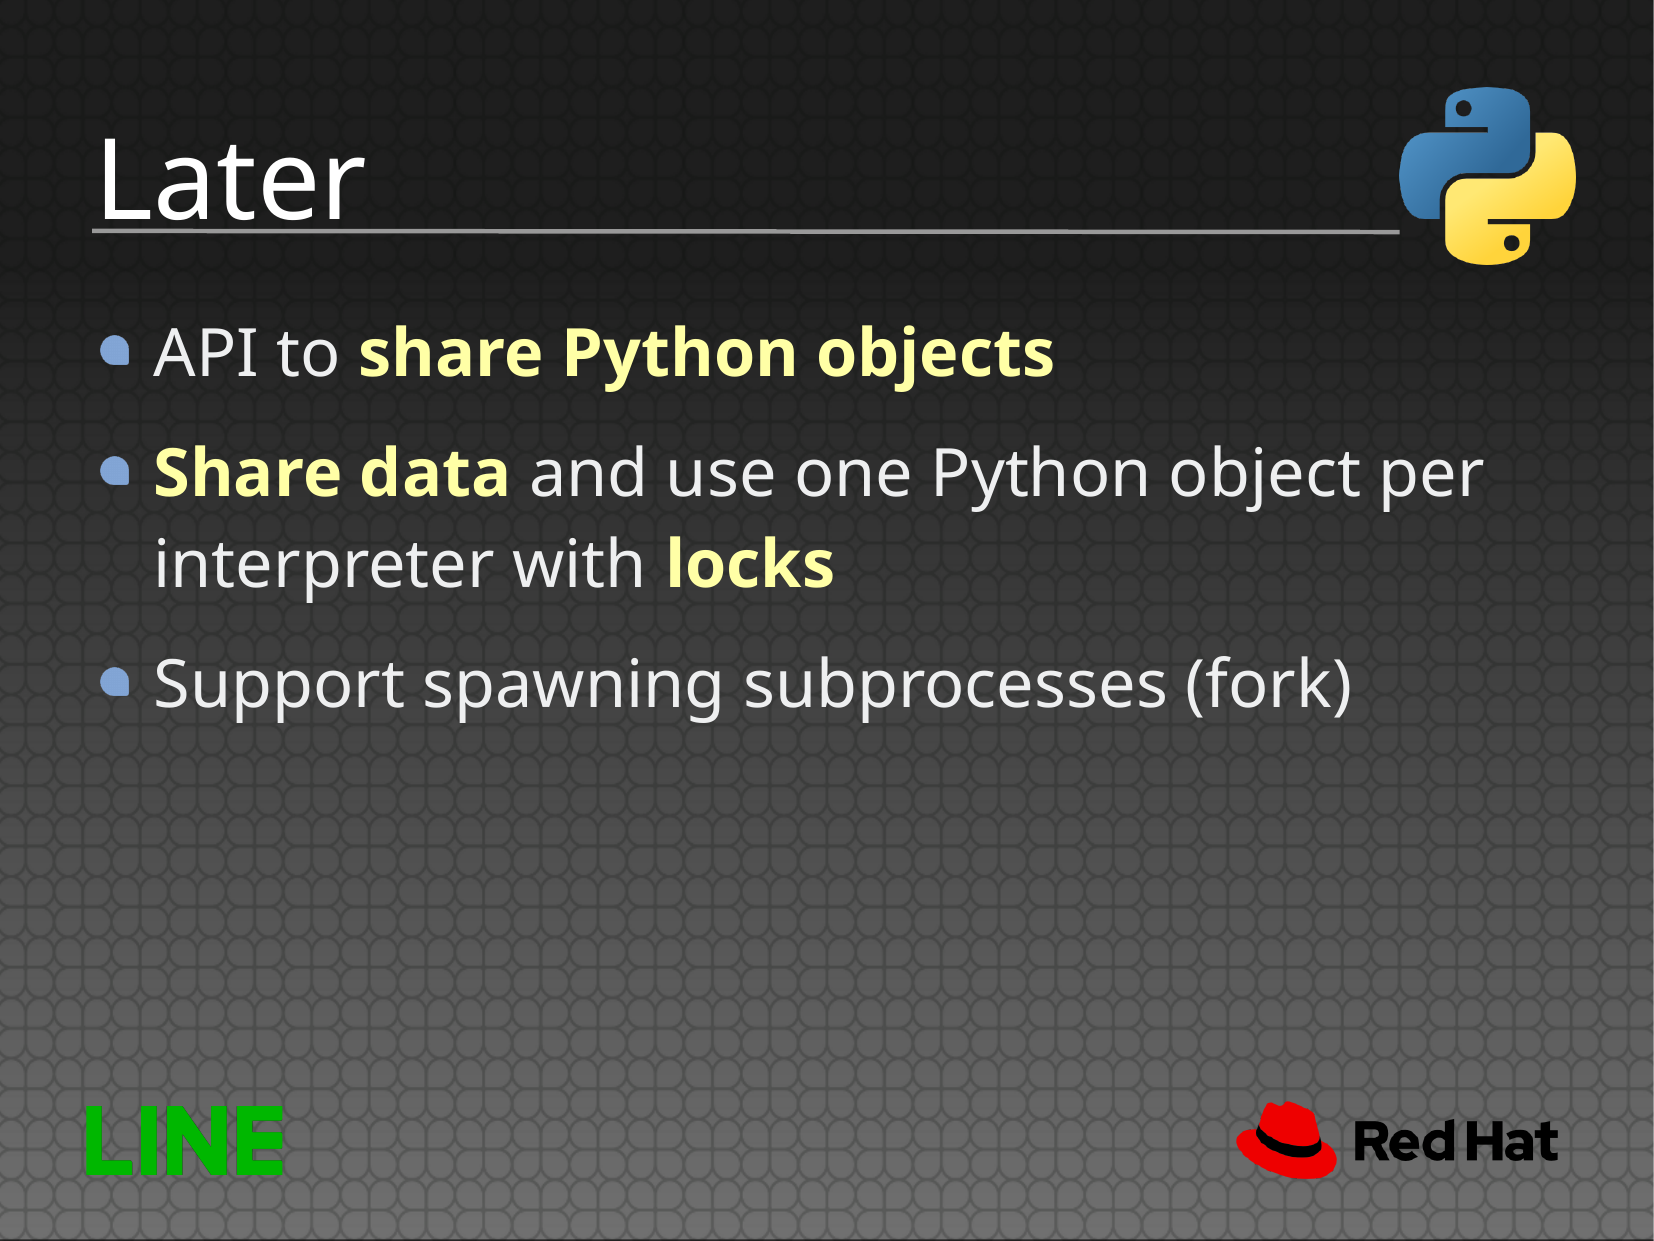

Later
# API to share Python objects
Share data and use one Python object per interpreter with locks
Support spawning subprocesses (fork)